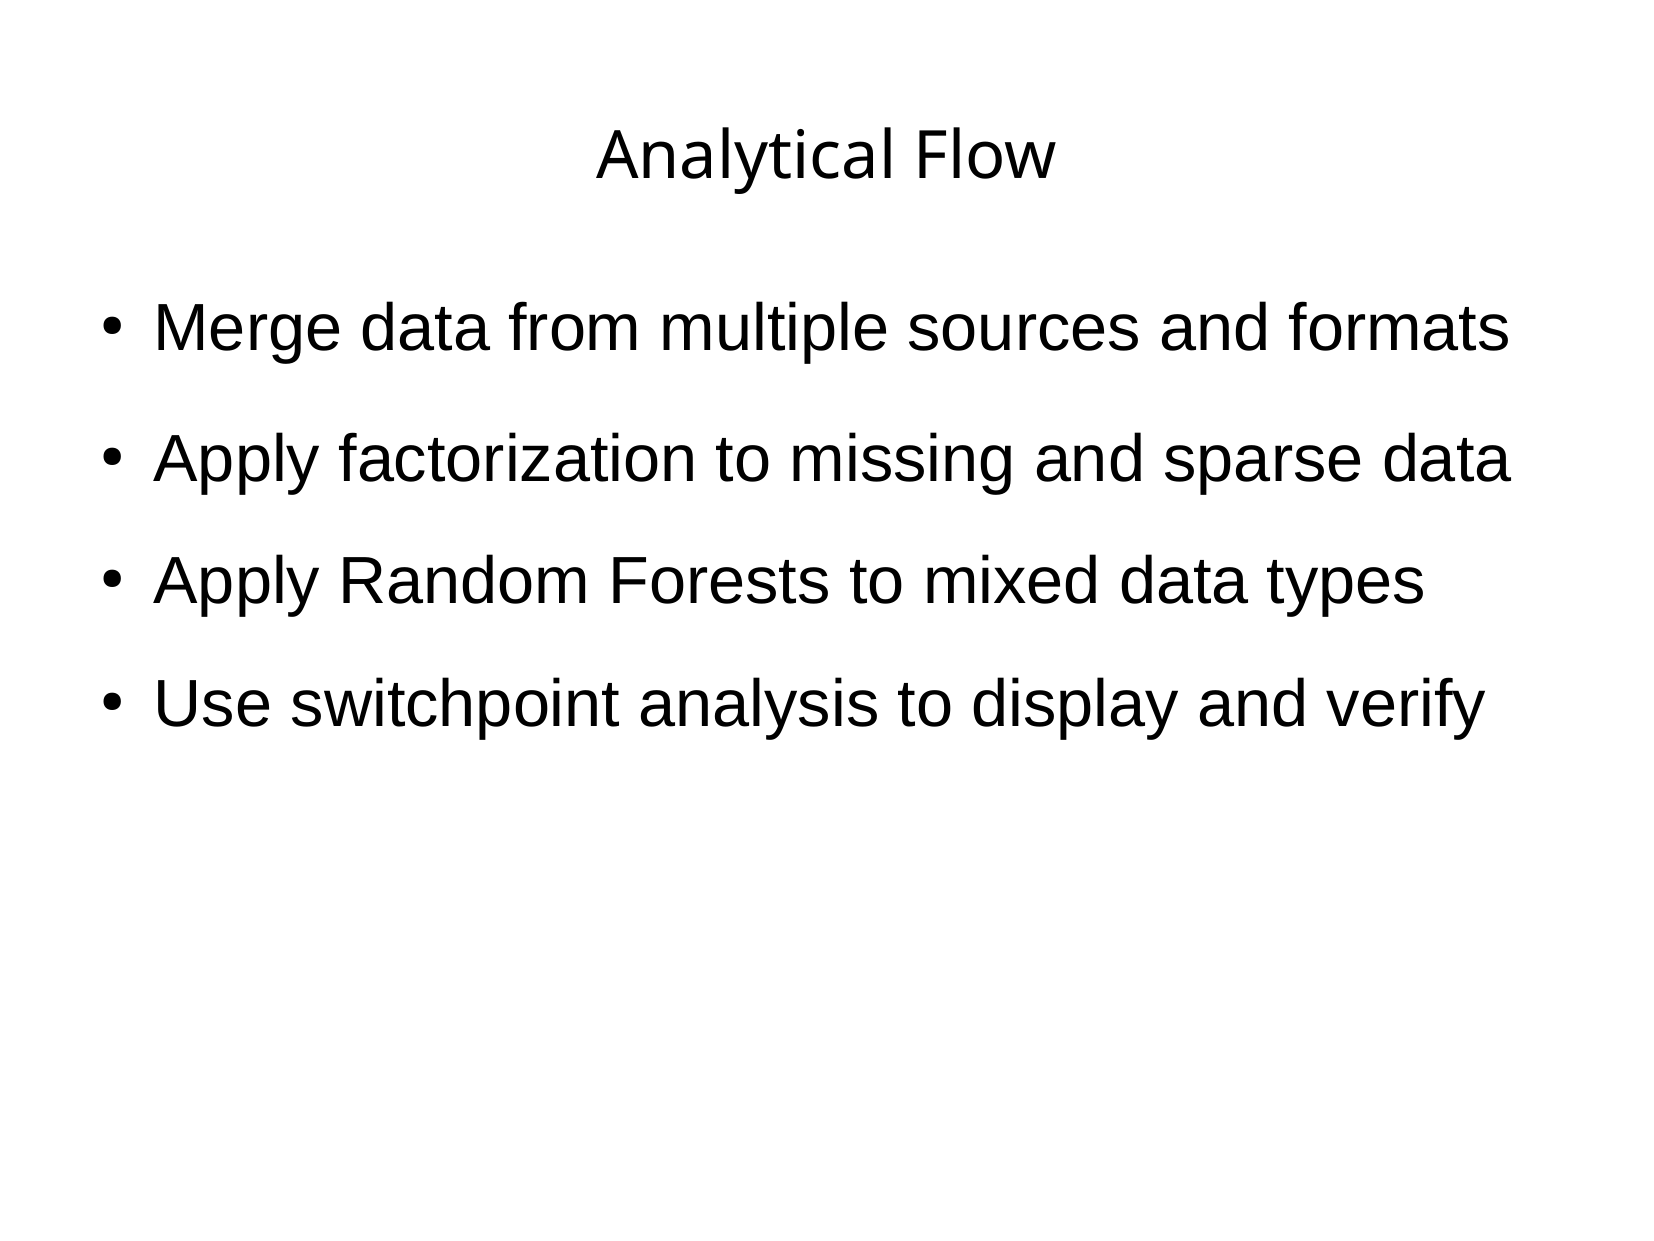

# Analytical Flow
Merge data from multiple sources and formats
Apply factorization to missing and sparse data
Apply Random Forests to mixed data types
Use switchpoint analysis to display and verify